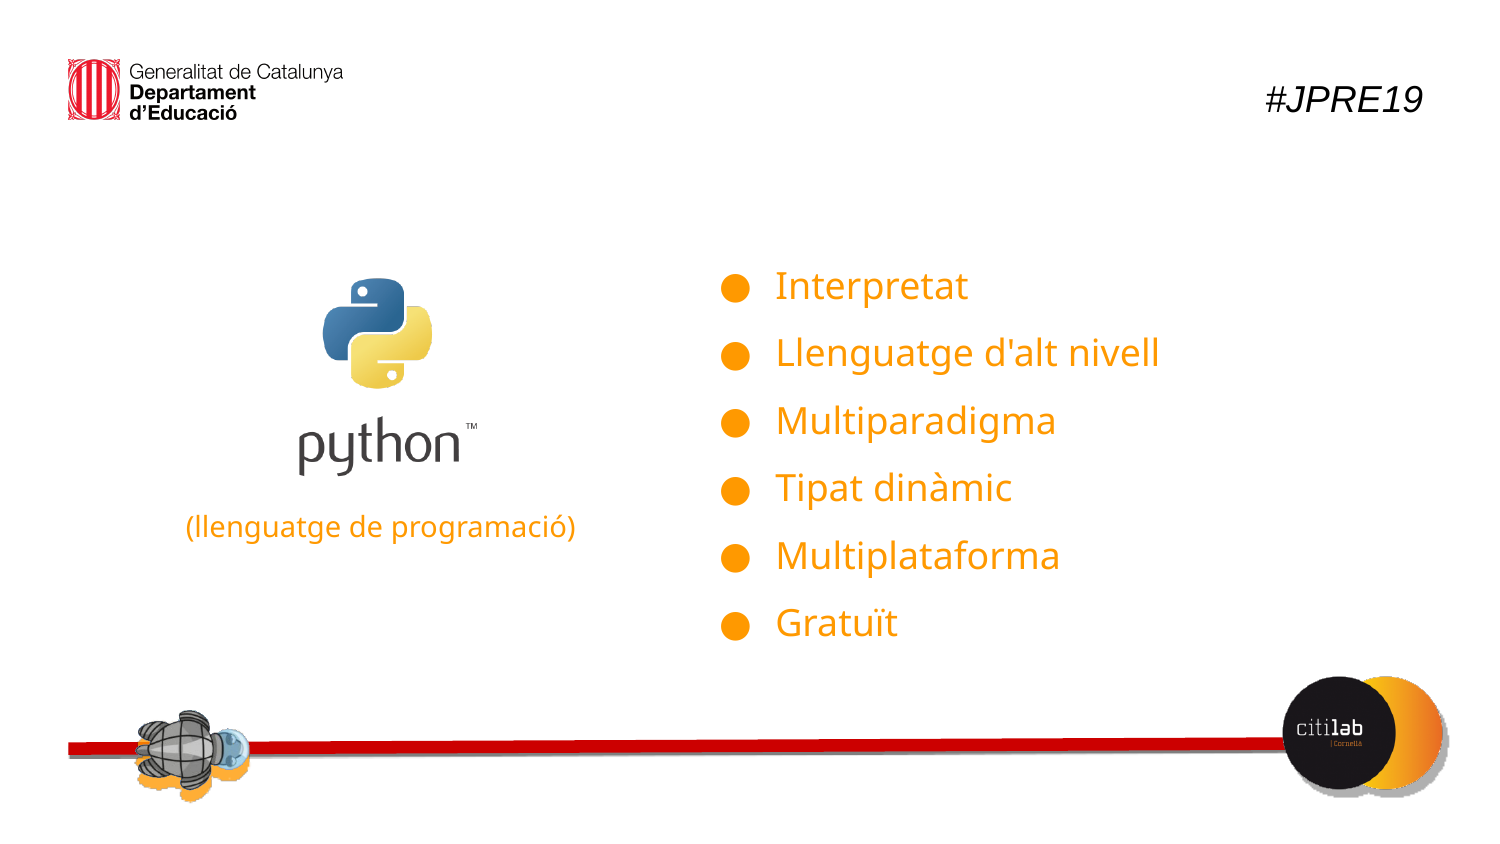

#JPRE19
Interpretat
Llenguatge d'alt nivell
Multiparadigma
Tipat dinàmic
Multiplataforma
Gratuït
(llenguatge de programació)